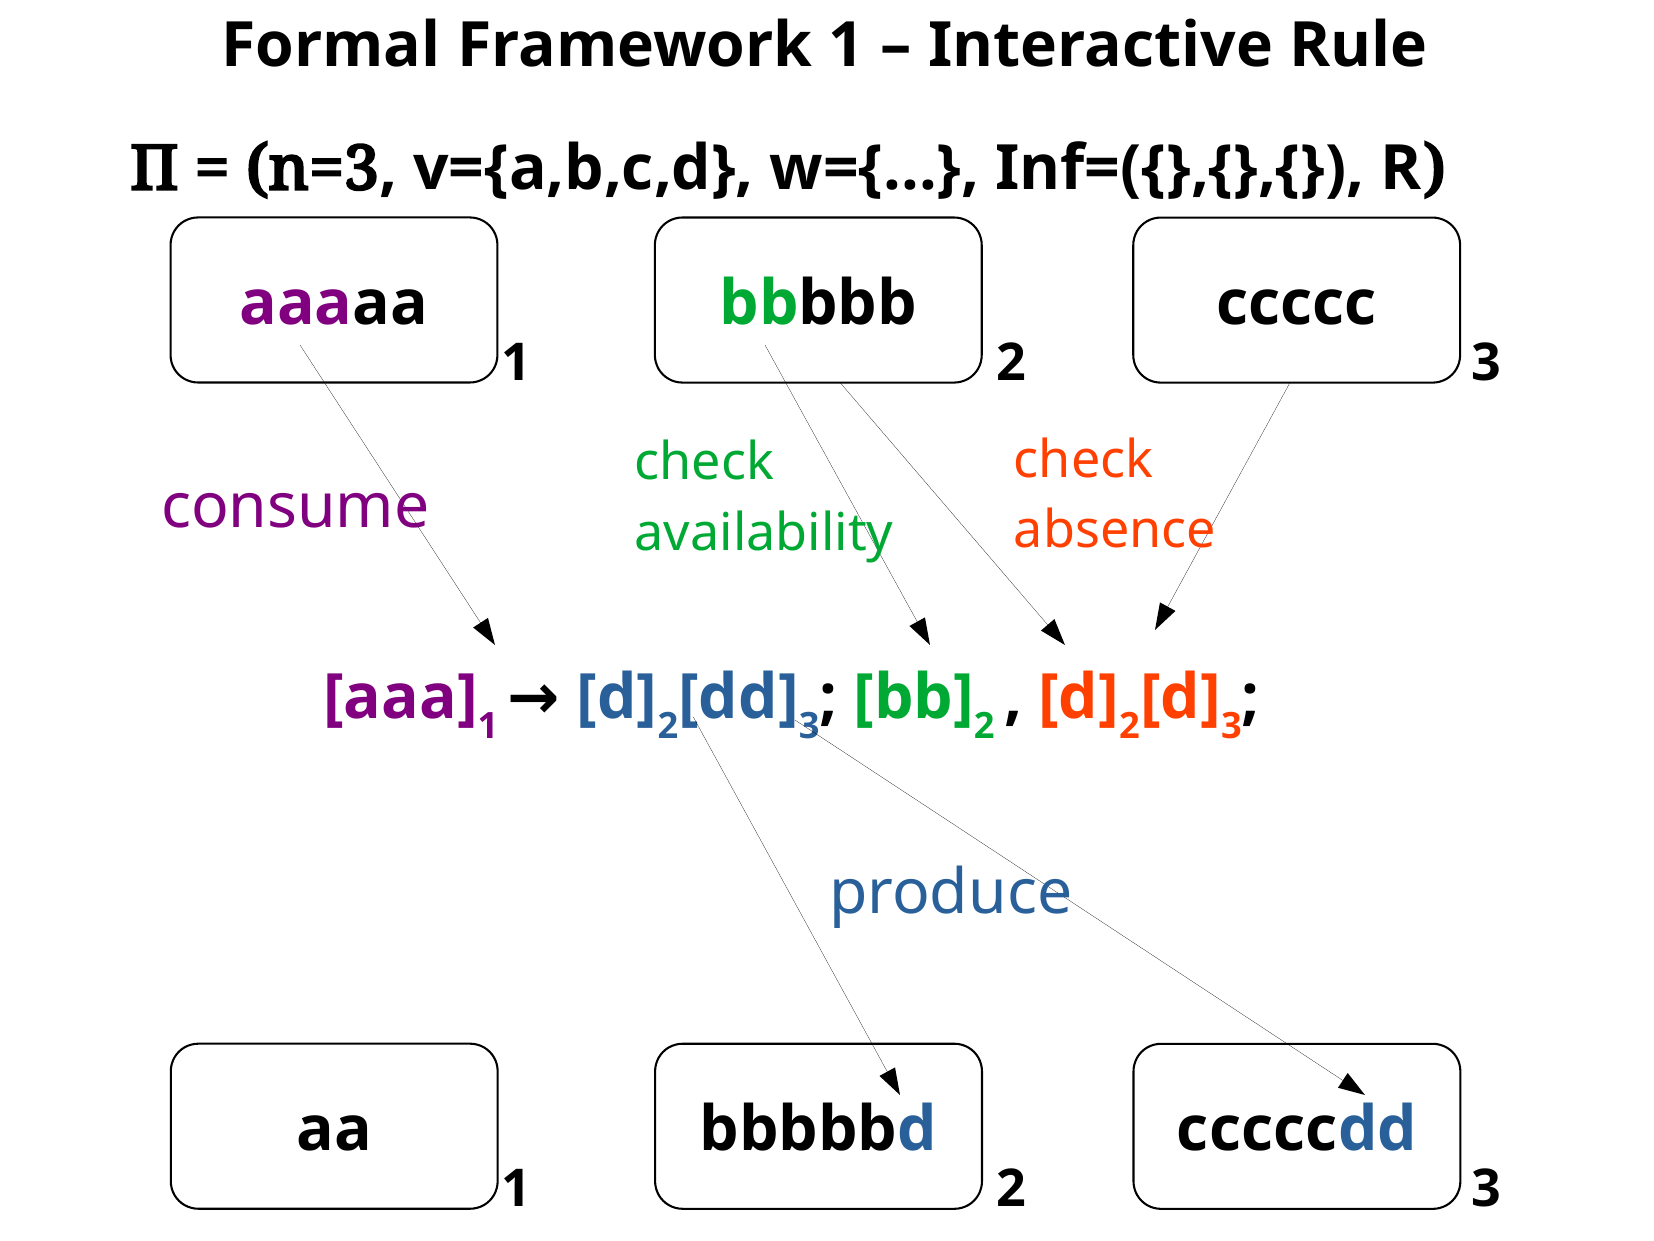

# Formal Framework 1 – Interactive Rule
Π = (n=3, v={a,b,c,d}, w={...}, Inf=({},{},{}), R)
aaaaa
bbbbb
ccccc
1
2
3
check
absence
check
availability
consume
[aaa]1 → [d]2[dd]3; [bb]2 , [d]2[d]3;
produce
aa
bbbbbd
cccccdd
1
2
3